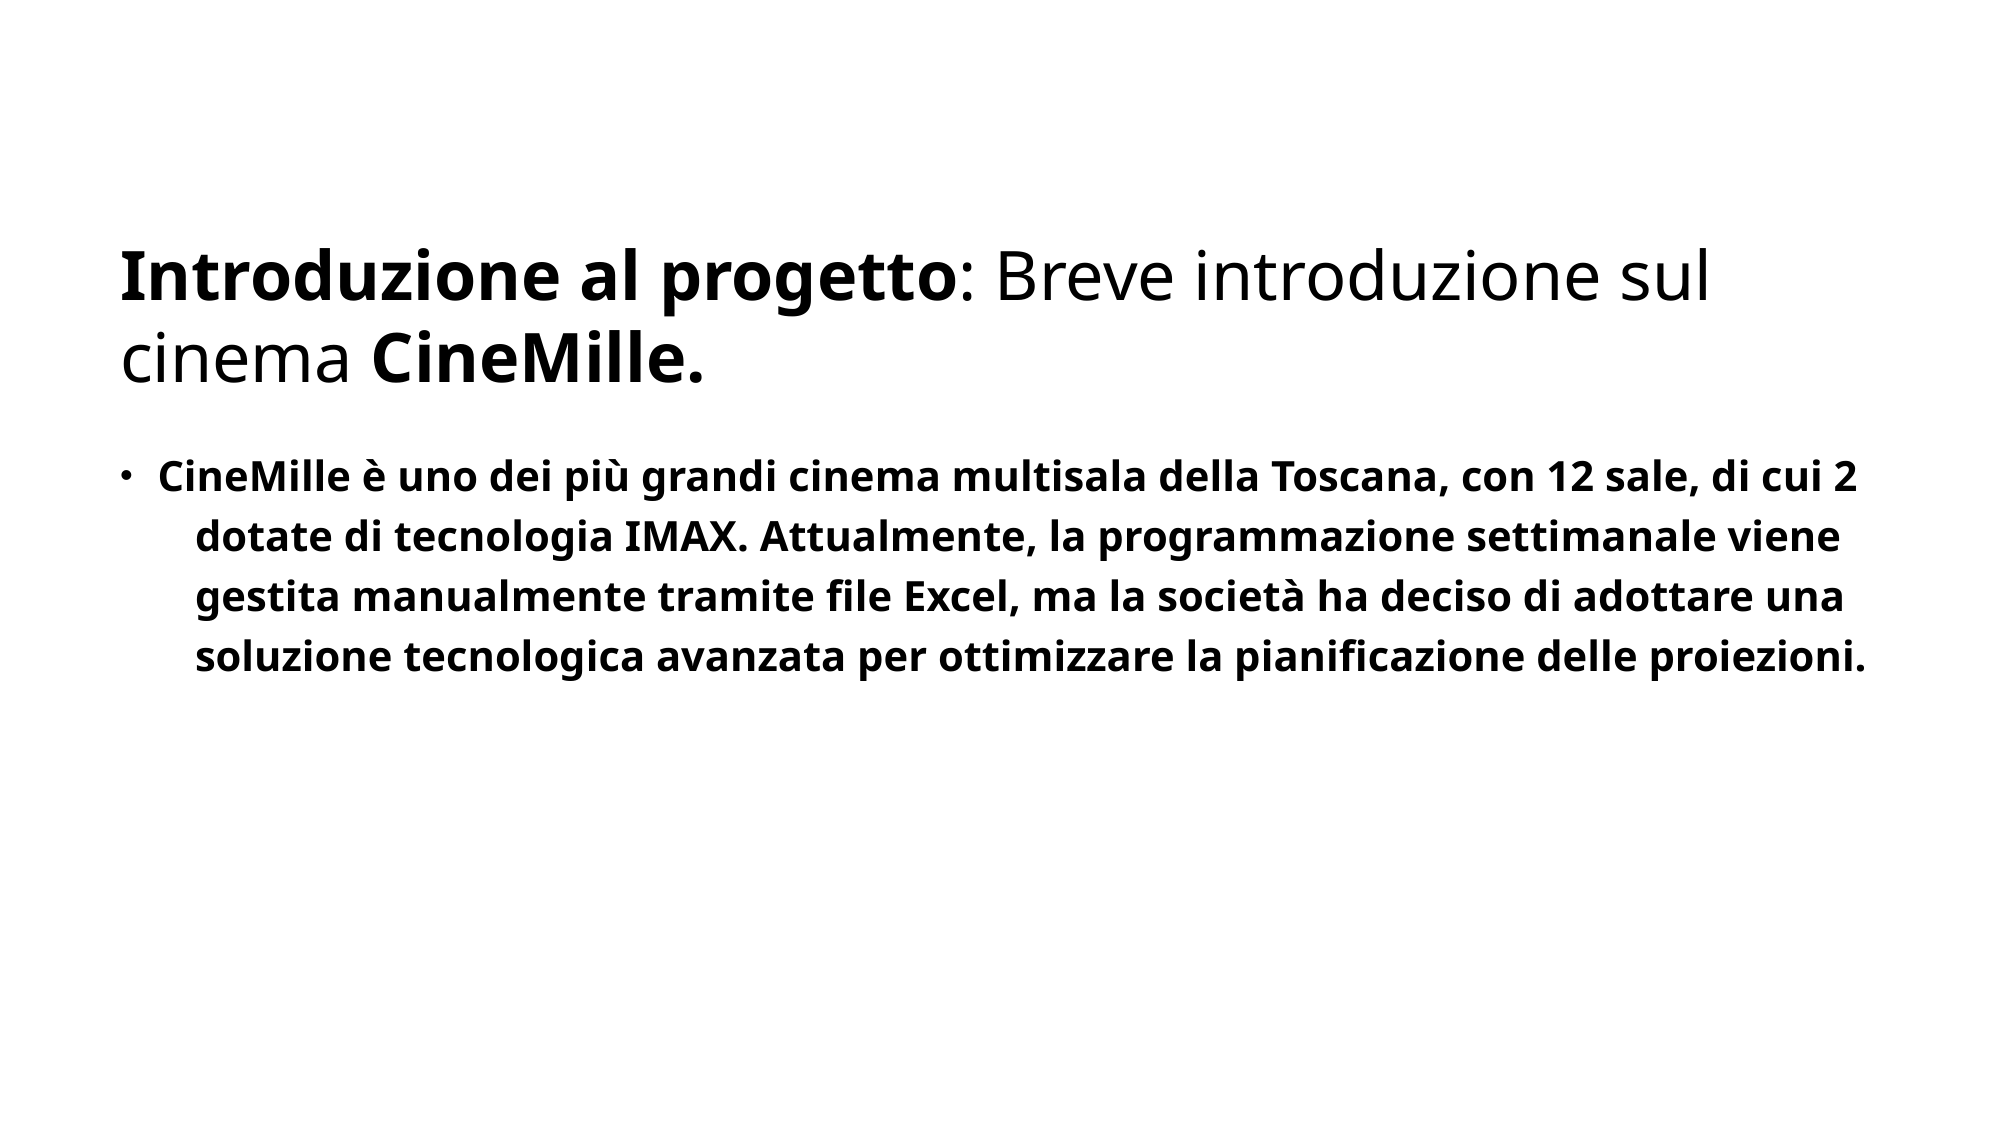

# Introduzione al progetto: Breve introduzione sul cinema CineMille.
CineMille è uno dei più grandi cinema multisala della Toscana, con 12 sale, di cui 2 dotate di tecnologia IMAX. Attualmente, la programmazione settimanale viene gestita manualmente tramite file Excel, ma la società ha deciso di adottare una soluzione tecnologica avanzata per ottimizzare la pianificazione delle proiezioni.